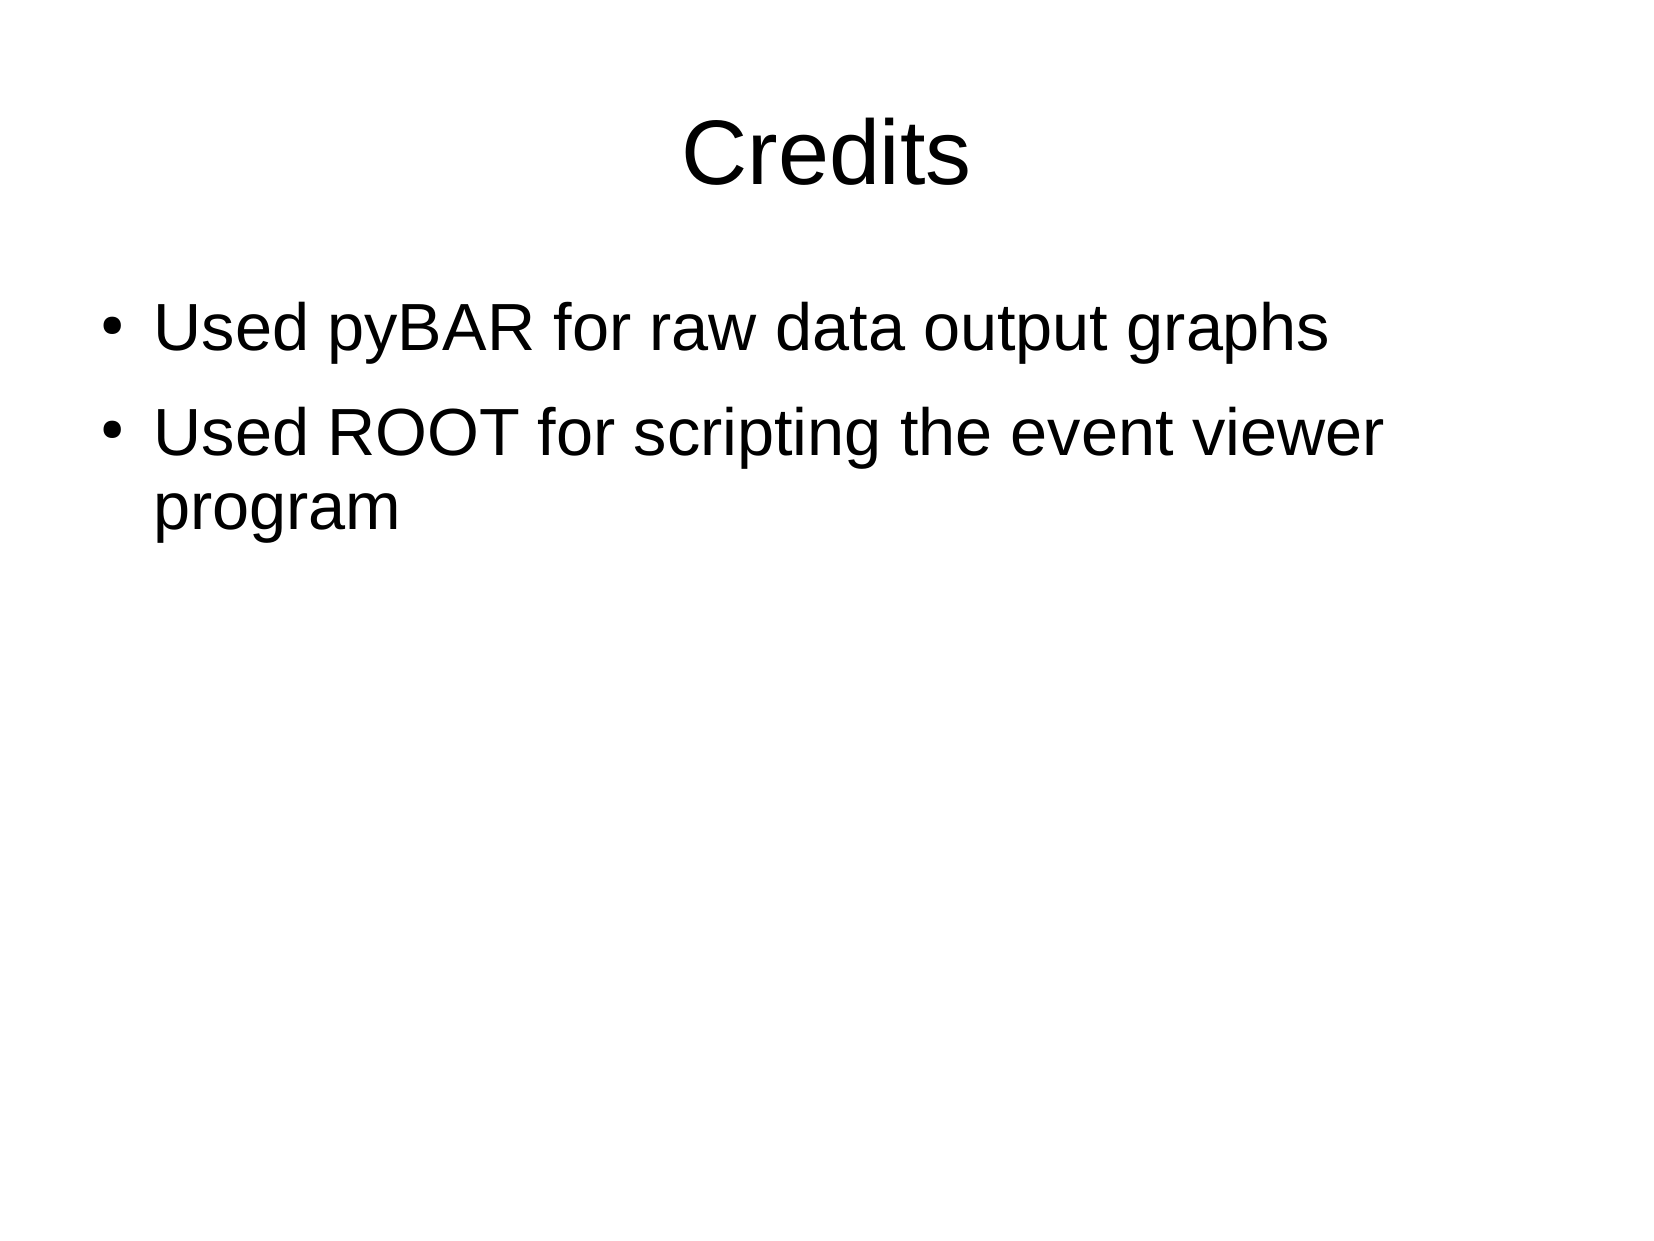

# Credits
Used pyBAR for raw data output graphs
Used ROOT for scripting the event viewer program